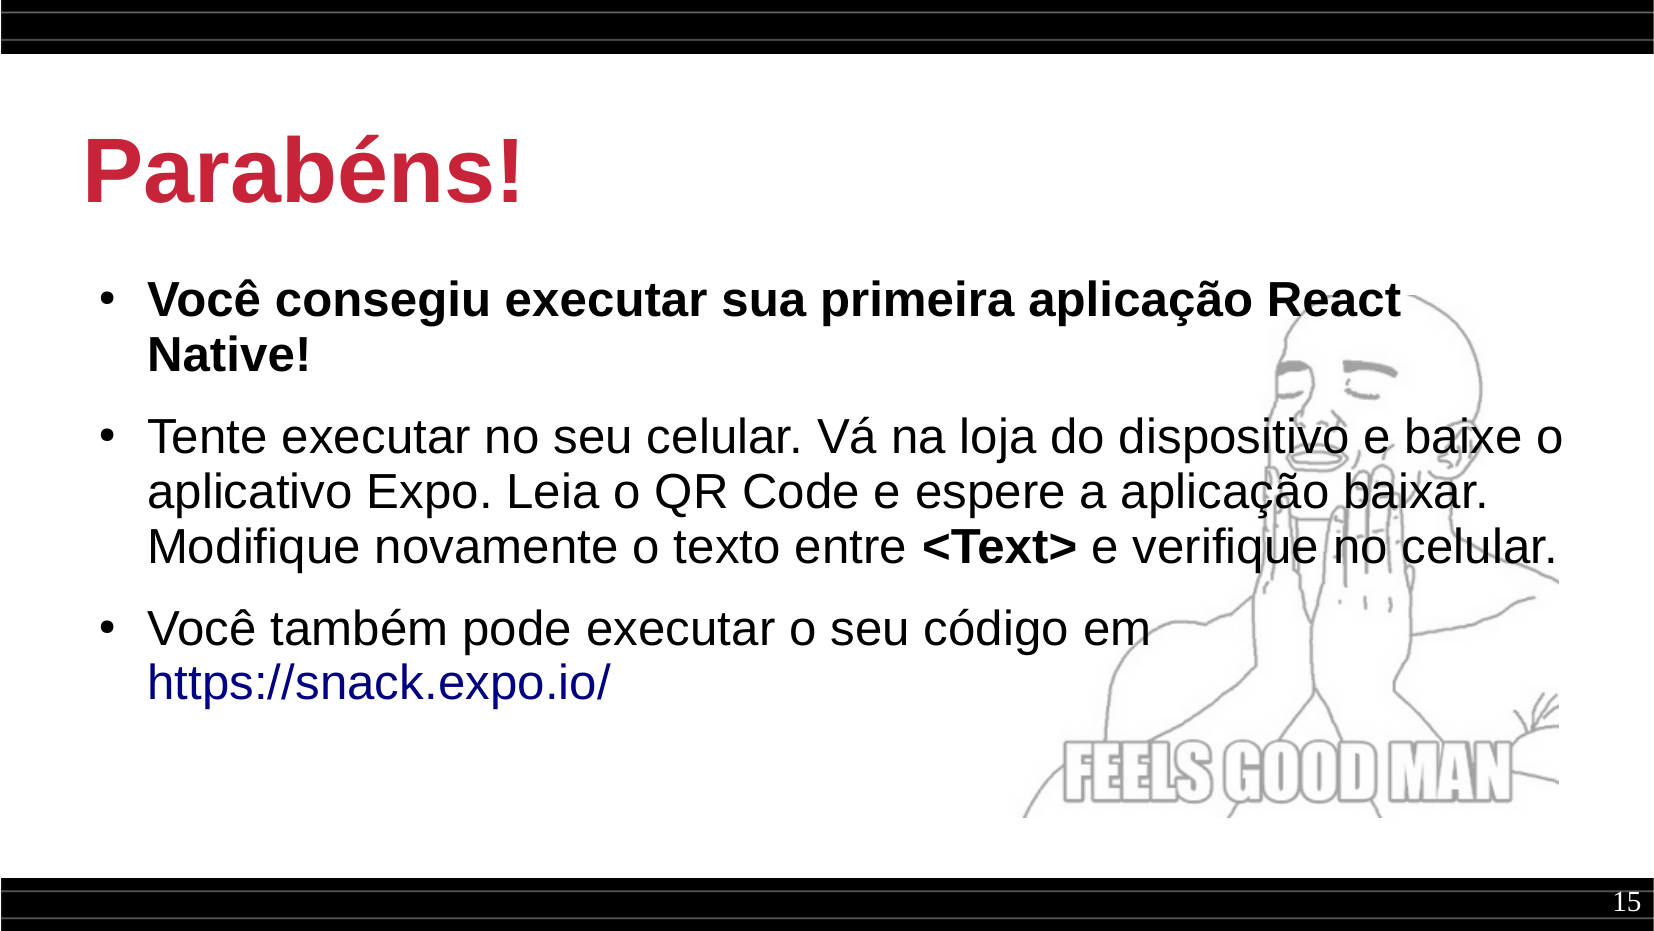

# Parabéns!
Você consegiu executar sua primeira aplicação React Native!
Tente executar no seu celular. Vá na loja do dispositivo e baixe o aplicativo Expo. Leia o QR Code e espere a aplicação baixar. Modifique novamente o texto entre <Text> e verifique no celular.
Você também pode executar o seu código em https://snack.expo.io/